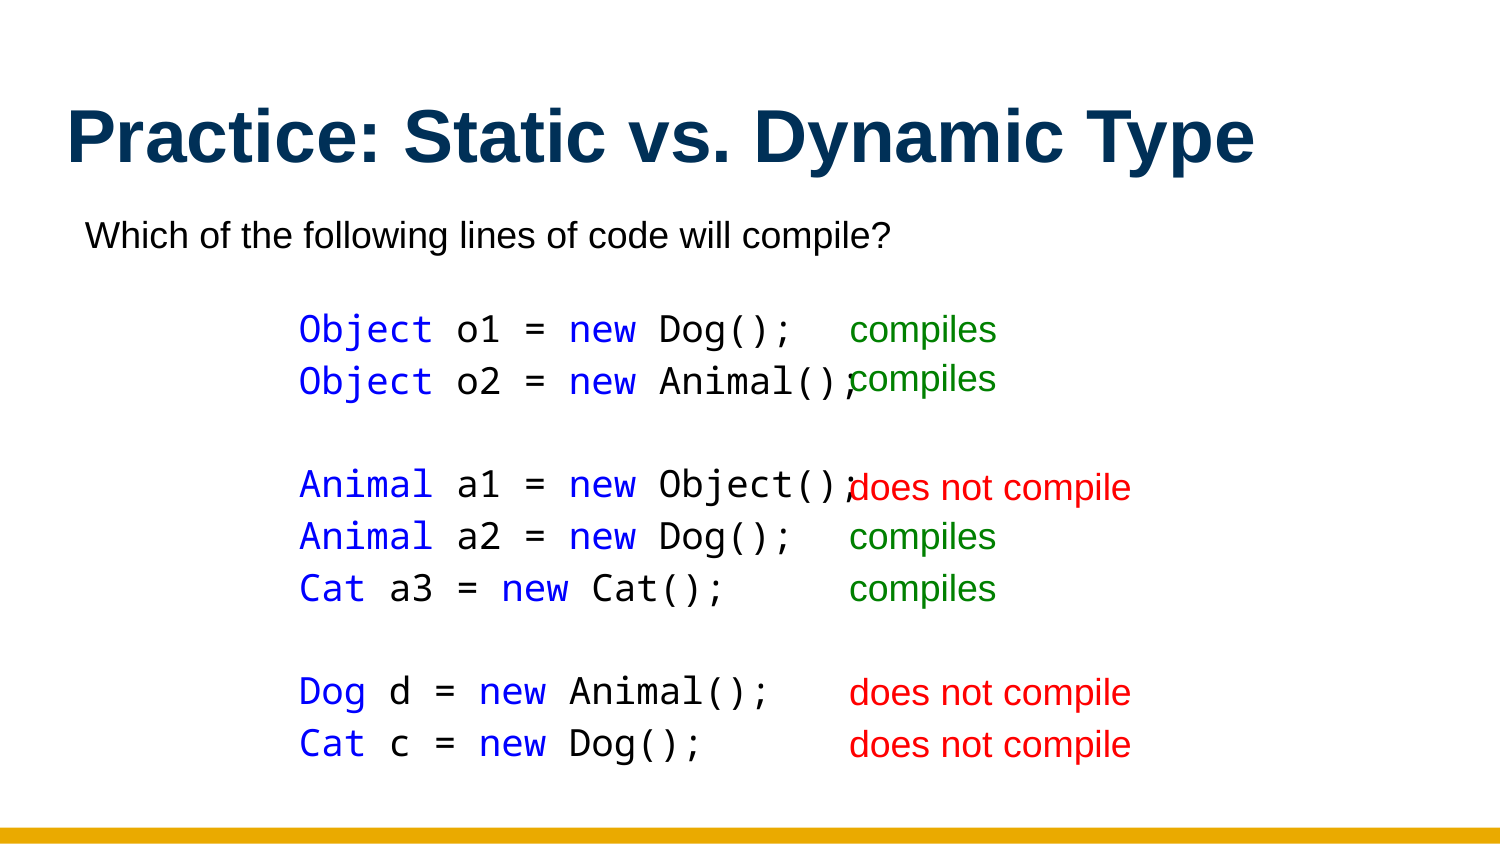

# Practice: Static vs. Dynamic Type
Which of the following lines of code will compile?
Object o1 = new Dog();
Object o2 = new Animal();
Animal a1 = new Object();
Animal a2 = new Dog();
Cat a3 = new Cat();
Dog d = new Animal();
Cat c = new Dog();
compiles
compiles
does not compile
compiles
compiles
does not compile
does not compile